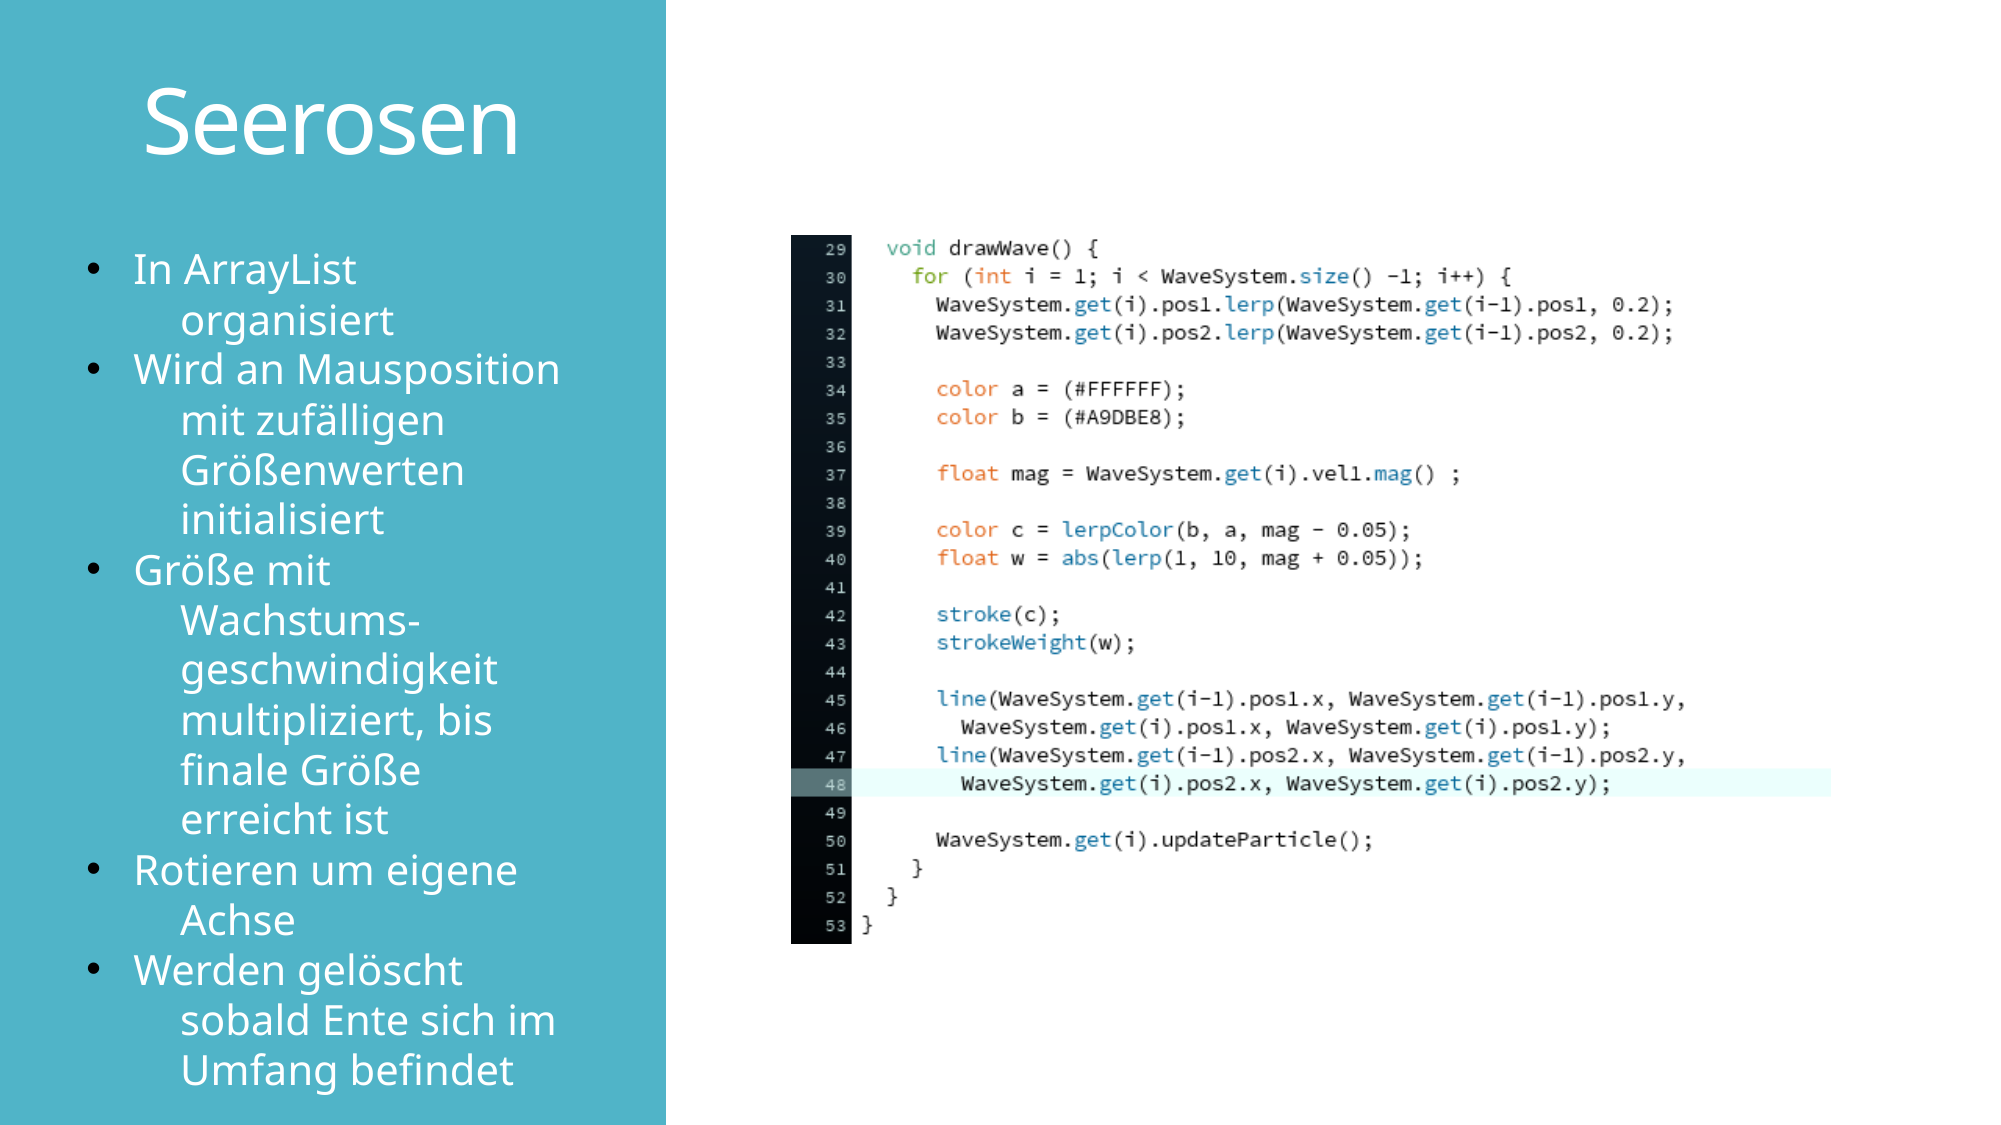

# Seerosen
In ArrayList organisiert
Wird an Mausposition mit zufälligen Größenwerten initialisiert
Größe mit Wachstums-geschwindigkeit multipliziert, bis finale Größe erreicht ist
Rotieren um eigene Achse
Werden gelöscht sobald Ente sich im Umfang befindet